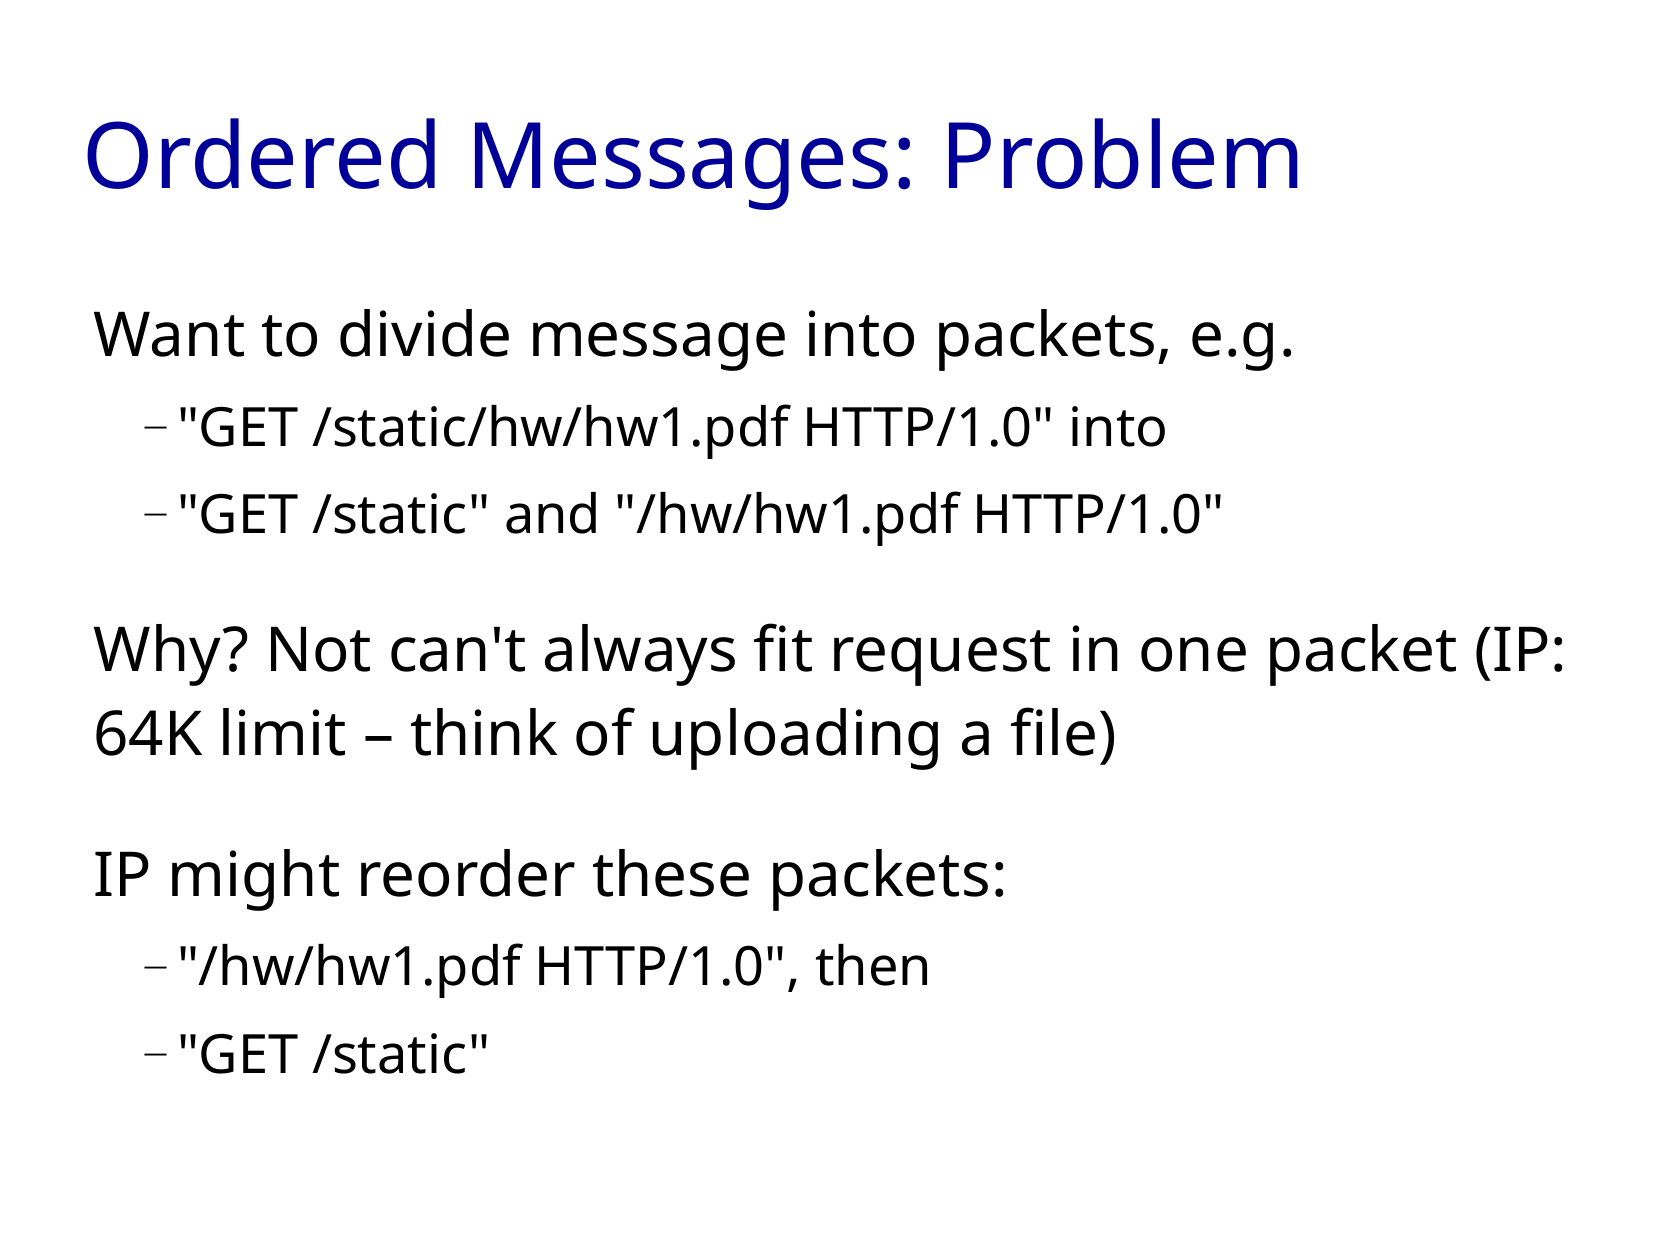

# Ordered Messages: Problem
Want to divide message into packets, e.g.
"GET /static/hw/hw1.pdf HTTP/1.0" into
"GET /static" and "/hw/hw1.pdf HTTP/1.0"
Why? Not can't always fit request in one packet (IP: 64K limit – think of uploading a file)
IP might reorder these packets:
"/hw/hw1.pdf HTTP/1.0", then
"GET /static"